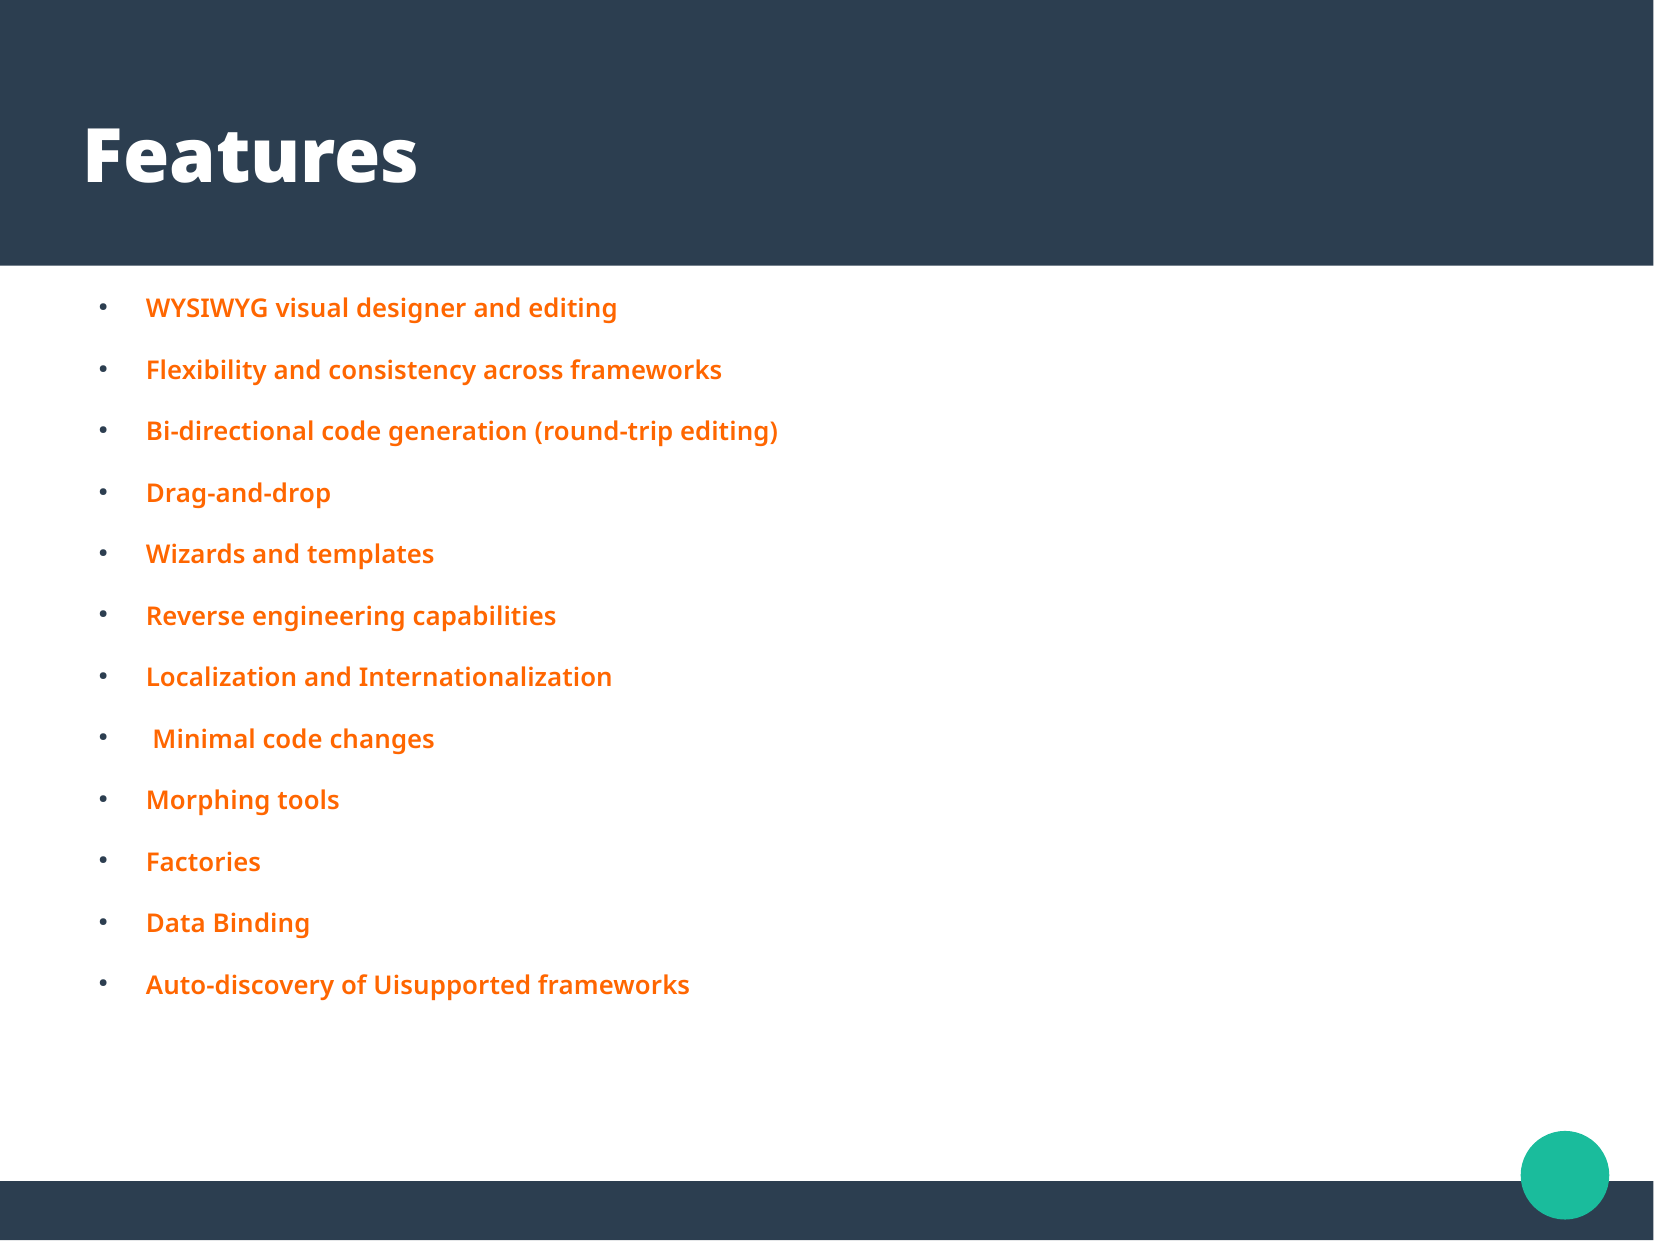

# Features
WYSIWYG visual designer and editing
Flexibility and consistency across frameworks
Bi-directional code generation (round-trip editing)
Drag-and-drop
Wizards and templates
Reverse engineering capabilities
Localization and Internationalization
 Minimal code changes
Morphing tools
Factories
Data Binding
Auto-discovery of Uisupported frameworks